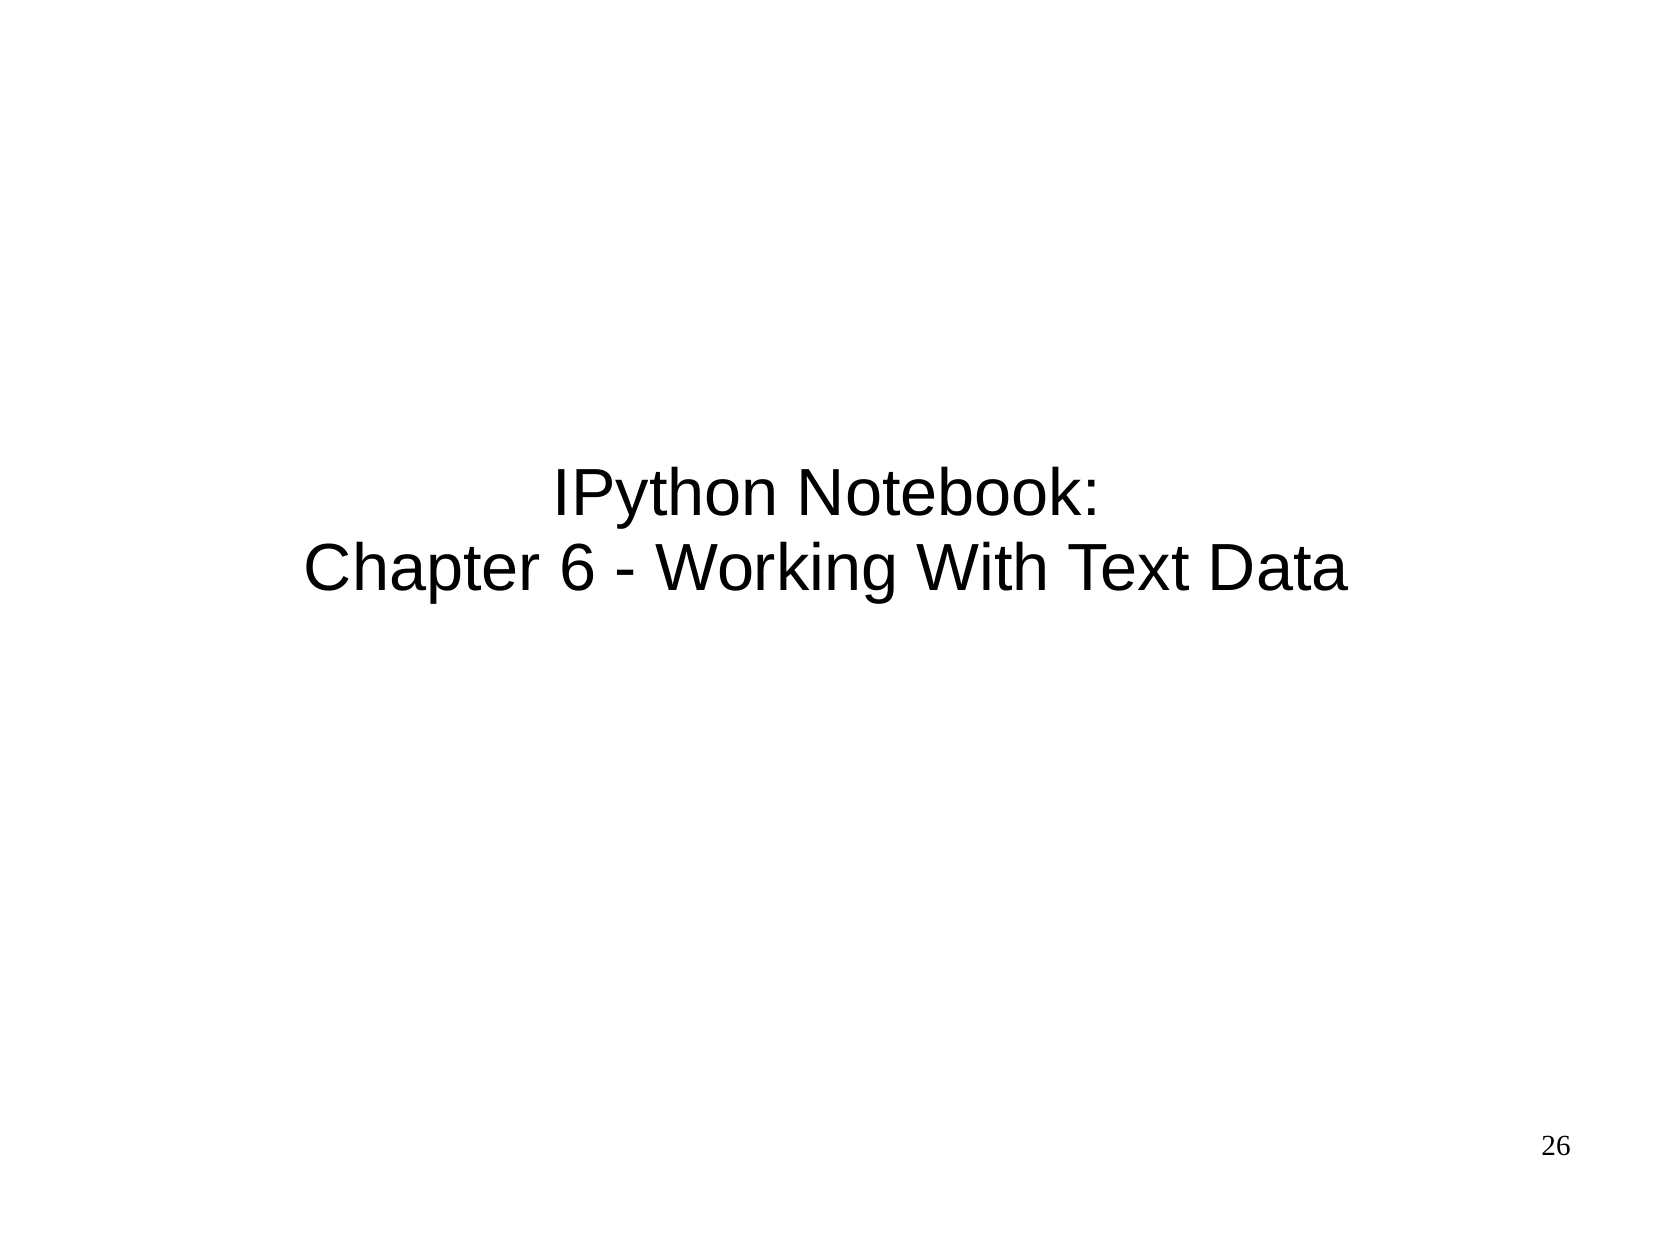

# IPython Notebook:
Chapter 6 - Working With Text Data
26